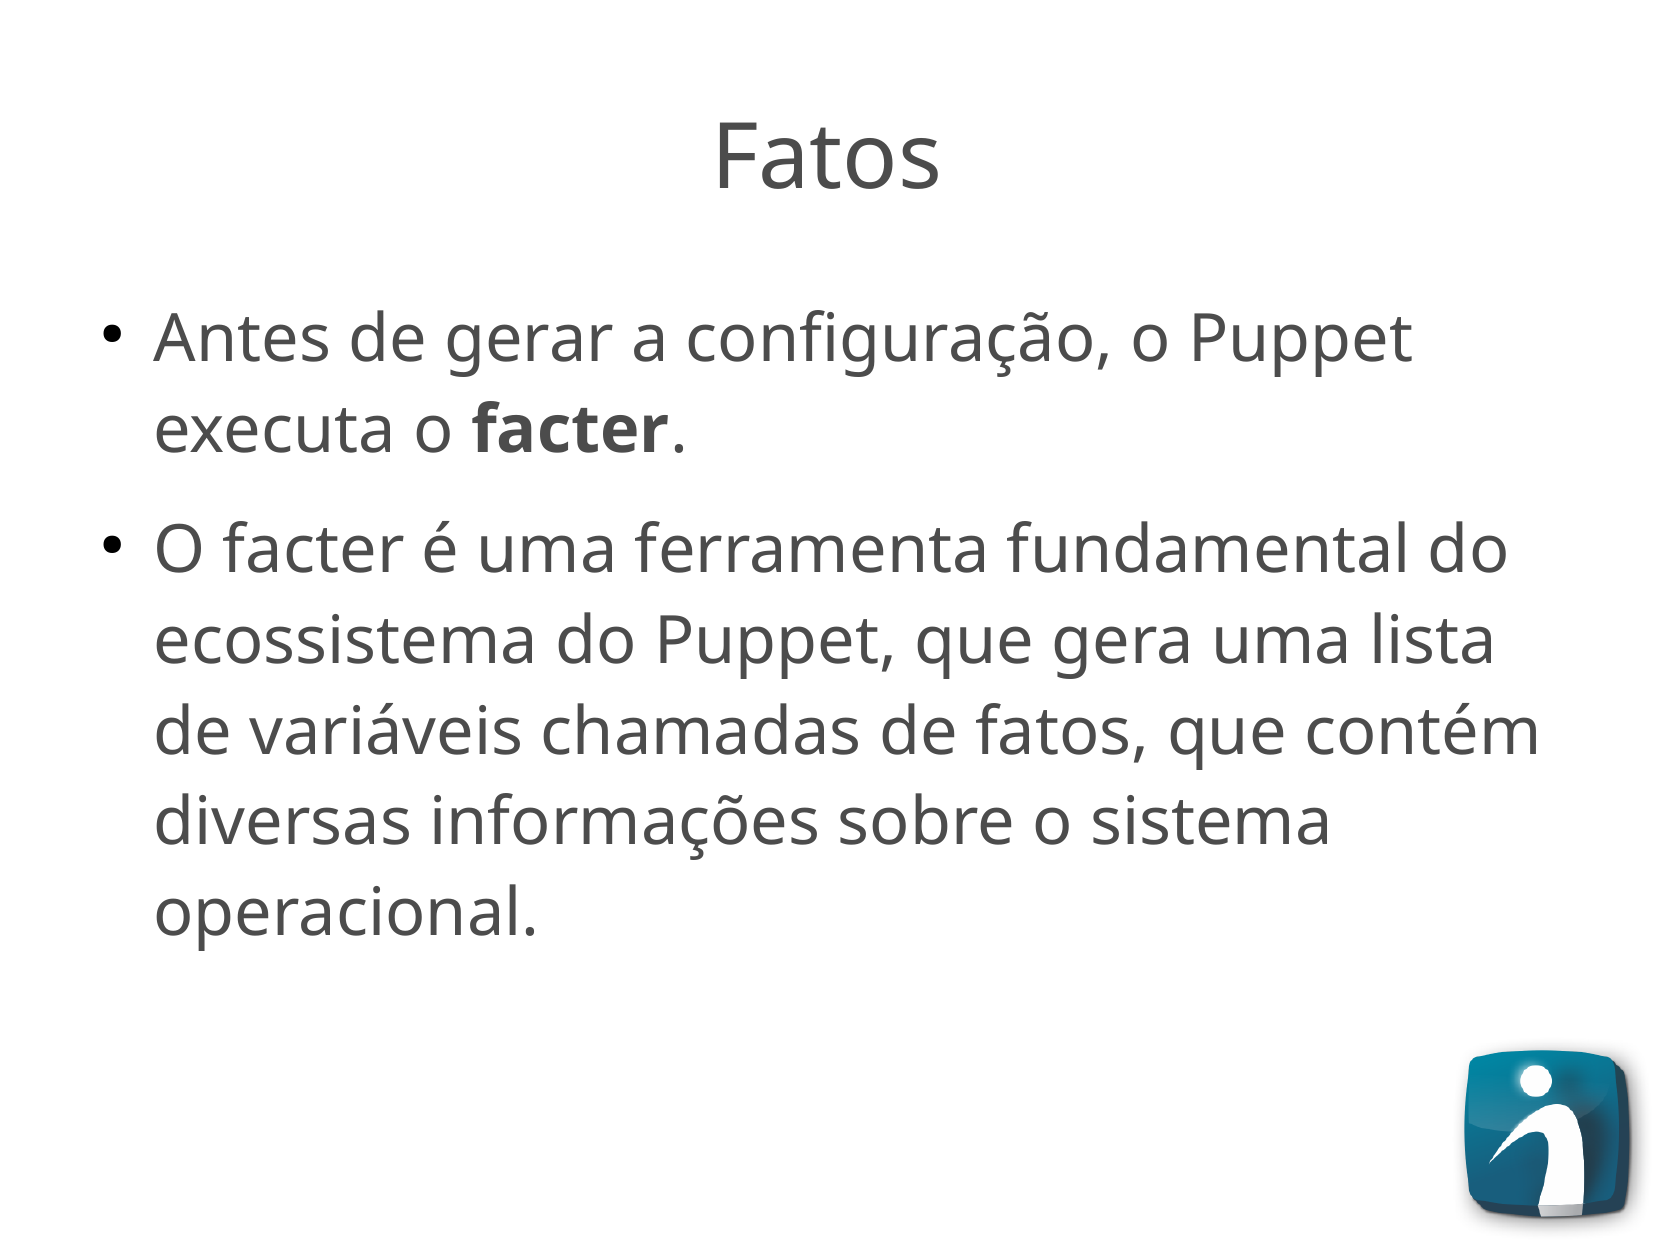

# Fatos
Antes de gerar a configuração, o Puppet executa o facter.
O facter é uma ferramenta fundamental do ecossistema do Puppet, que gera uma lista de variáveis chamadas de fatos, que contém diversas informações sobre o sistema operacional.